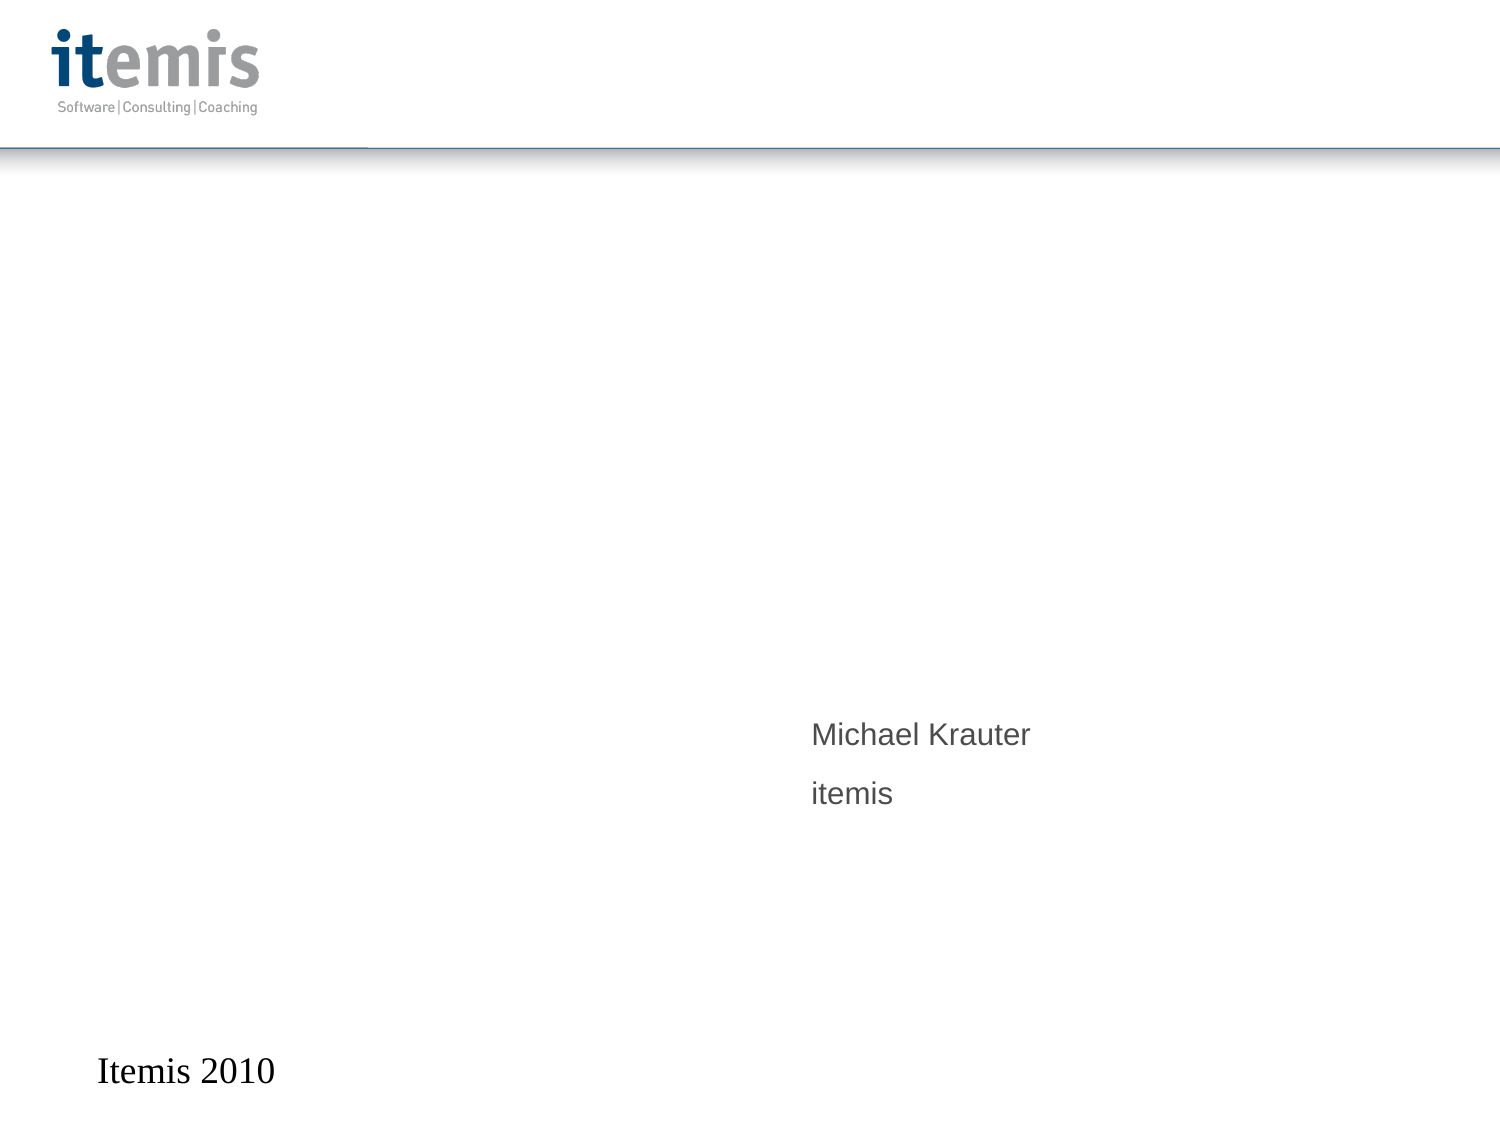

itemis – Präsentation
im März 2010
# Michael Krauter
itemis
 Itemis 2010